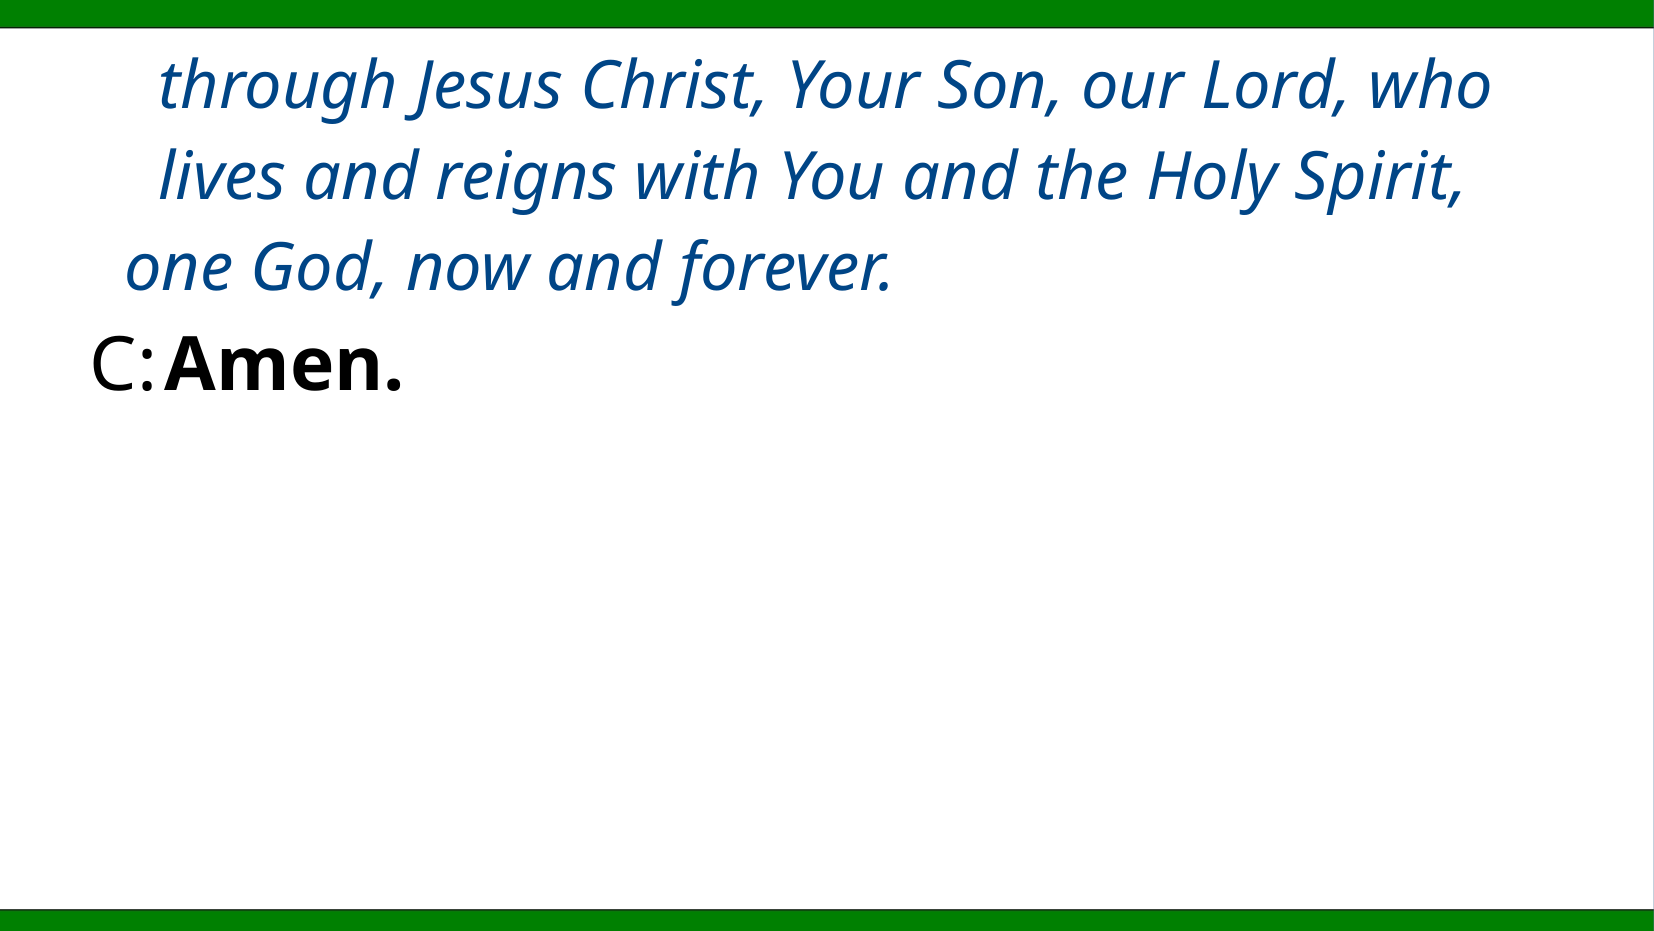

through Jesus Christ, Your Son, our Lord, who
 lives and reigns with You and the Holy Spirit, one God, now and forever.
C:	Amen.